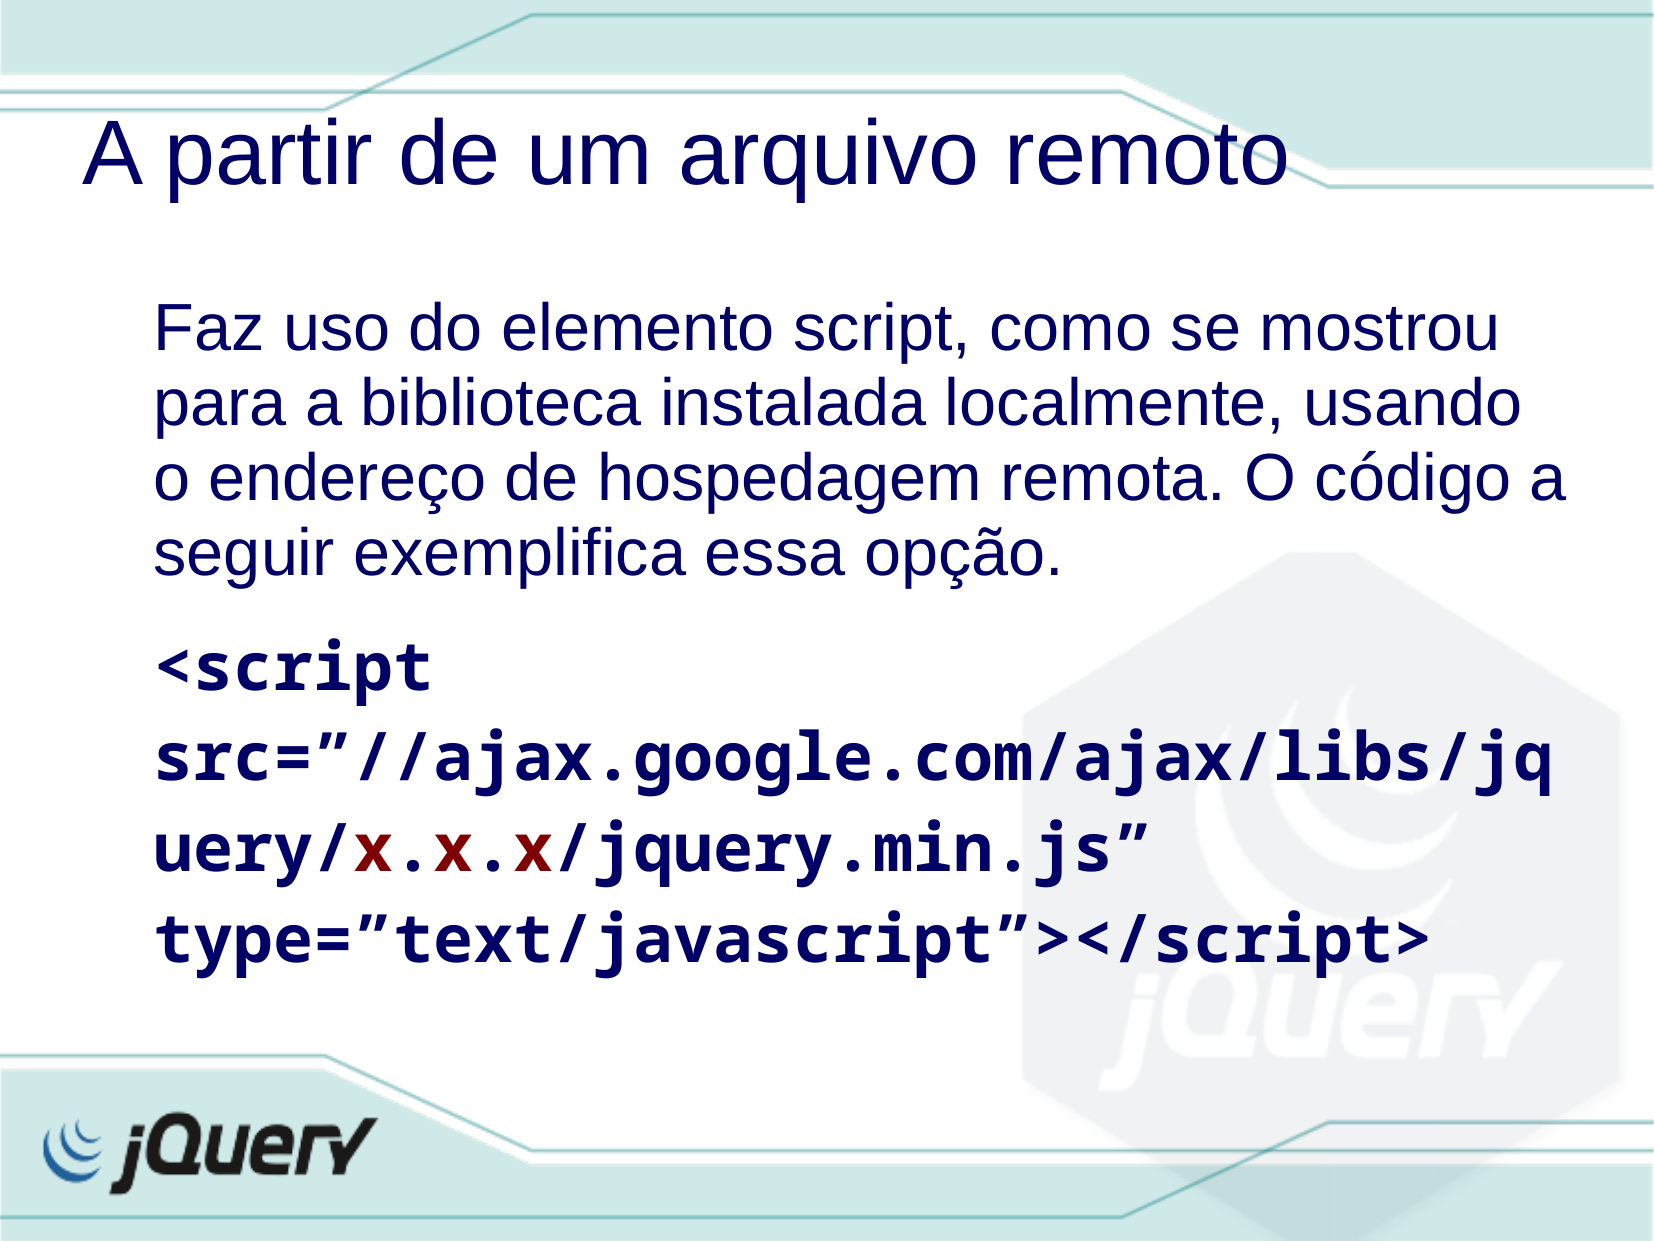

# A partir de um arquivo remoto
Faz uso do elemento script, como se mostrou para a biblioteca instalada localmente, usando o endereço de hospedagem remota. O código a seguir exemplifica essa opção.
<script src=”//ajax.google.com/ajax/libs/jquery/x.x.x/jquery.min.js” type=”text/javascript”></script>